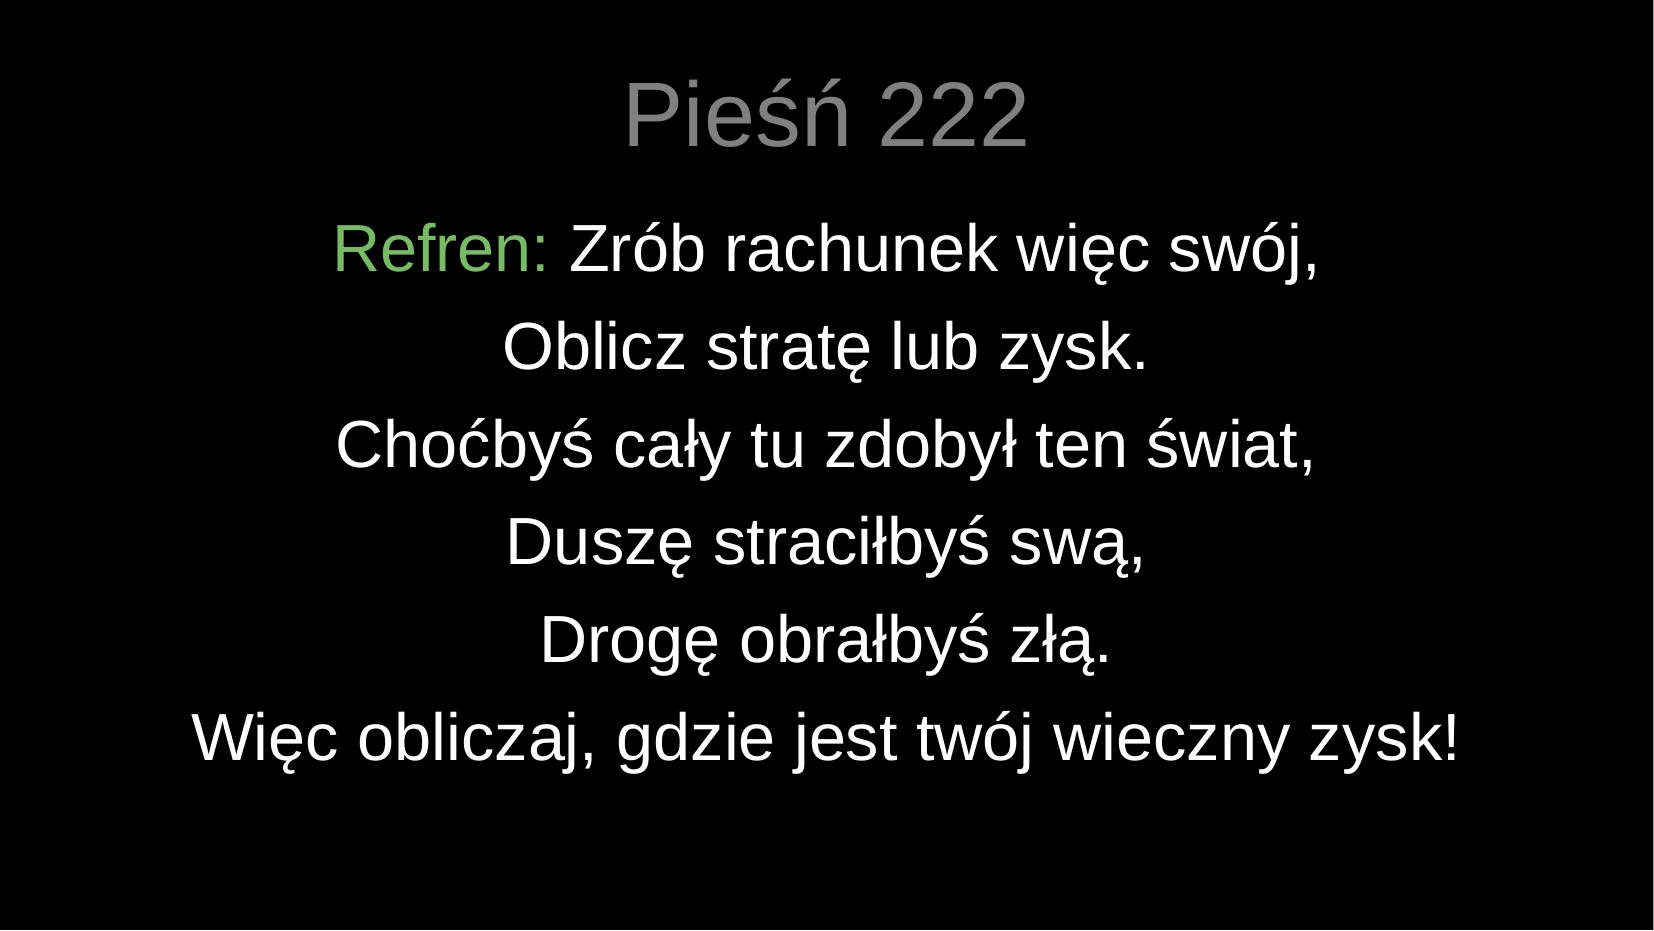

# Pieśń 222
Refren: Zrób rachunek więc swój,
Oblicz stratę lub zysk.
Choćbyś cały tu zdobył ten świat,
Duszę straciłbyś swą,
Drogę obrałbyś złą.
Więc obliczaj, gdzie jest twój wieczny zysk!